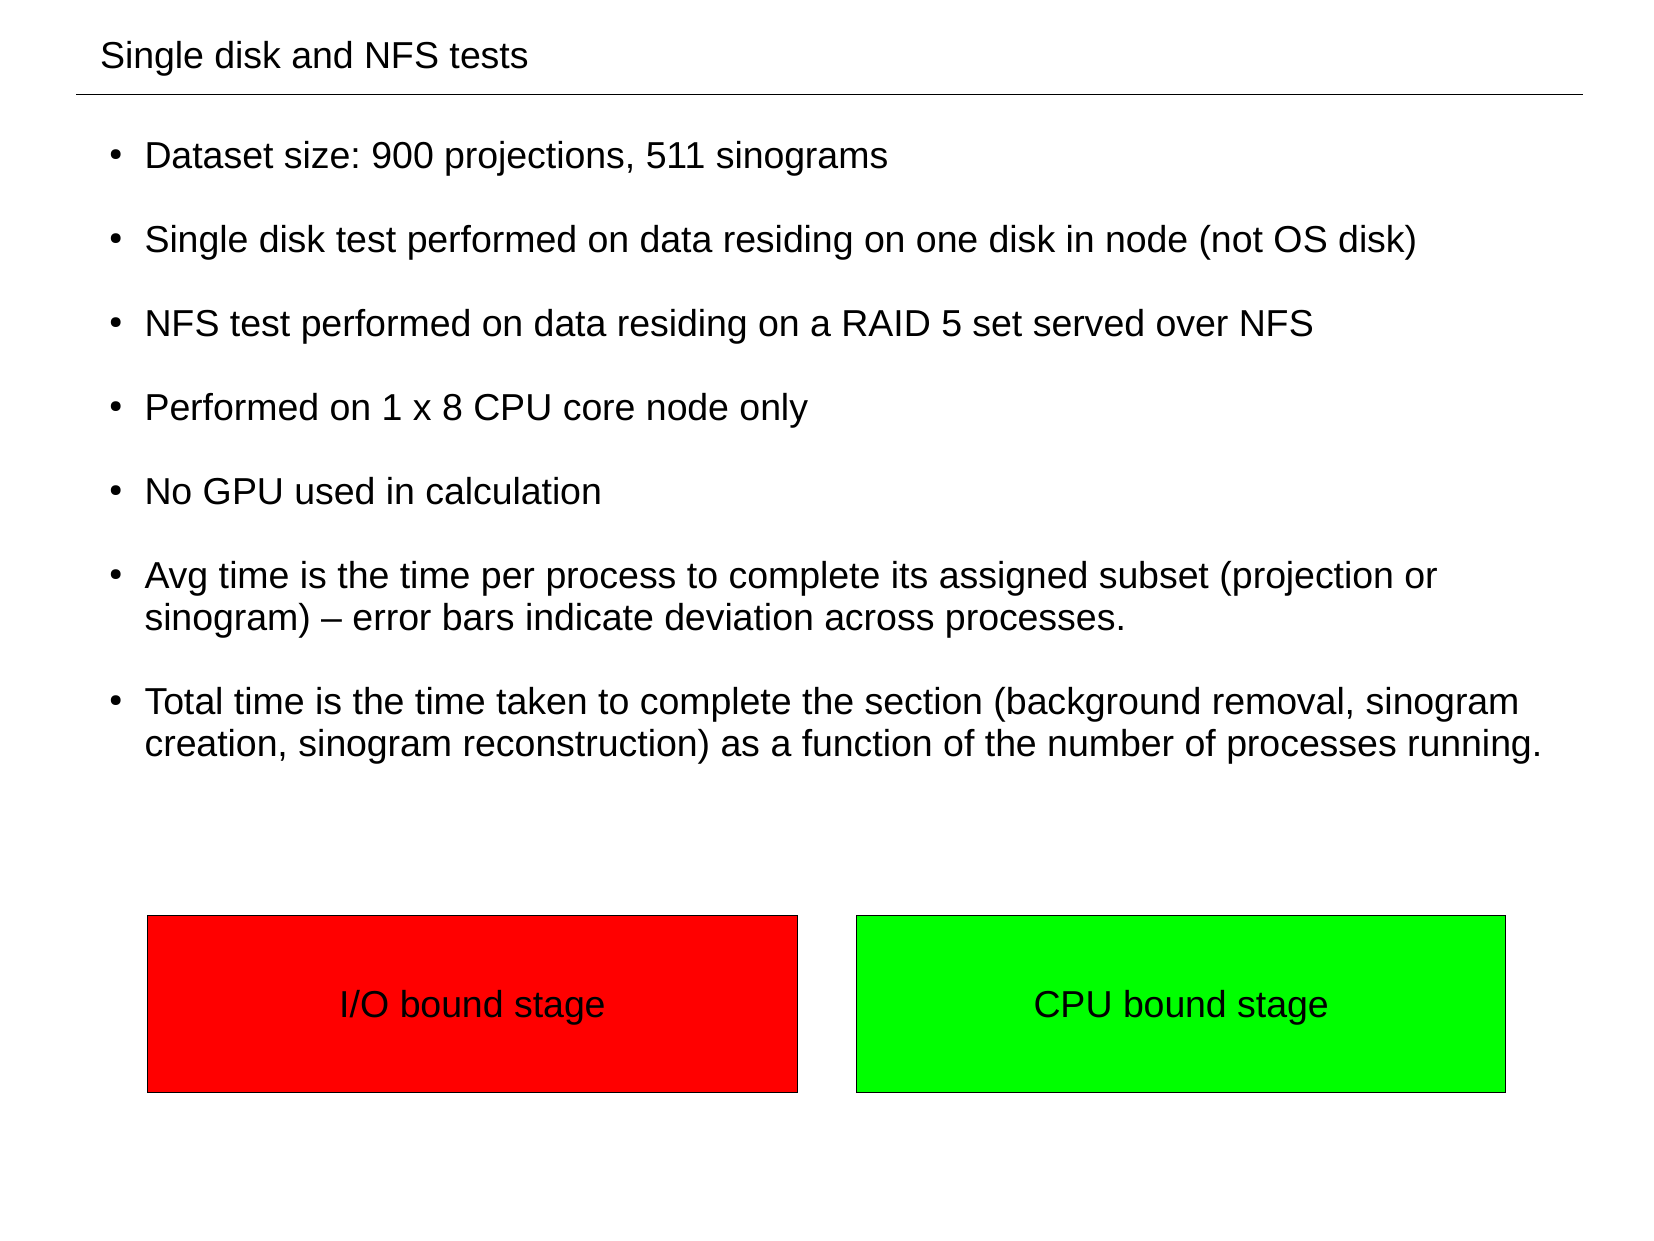

Single disk and NFS tests
Dataset size: 900 projections, 511 sinograms
Single disk test performed on data residing on one disk in node (not OS disk)
NFS test performed on data residing on a RAID 5 set served over NFS
Performed on 1 x 8 CPU core node only
No GPU used in calculation
Avg time is the time per process to complete its assigned subset (projection or sinogram) – error bars indicate deviation across processes.
Total time is the time taken to complete the section (background removal, sinogram creation, sinogram reconstruction) as a function of the number of processes running.
I/O bound stage
CPU bound stage